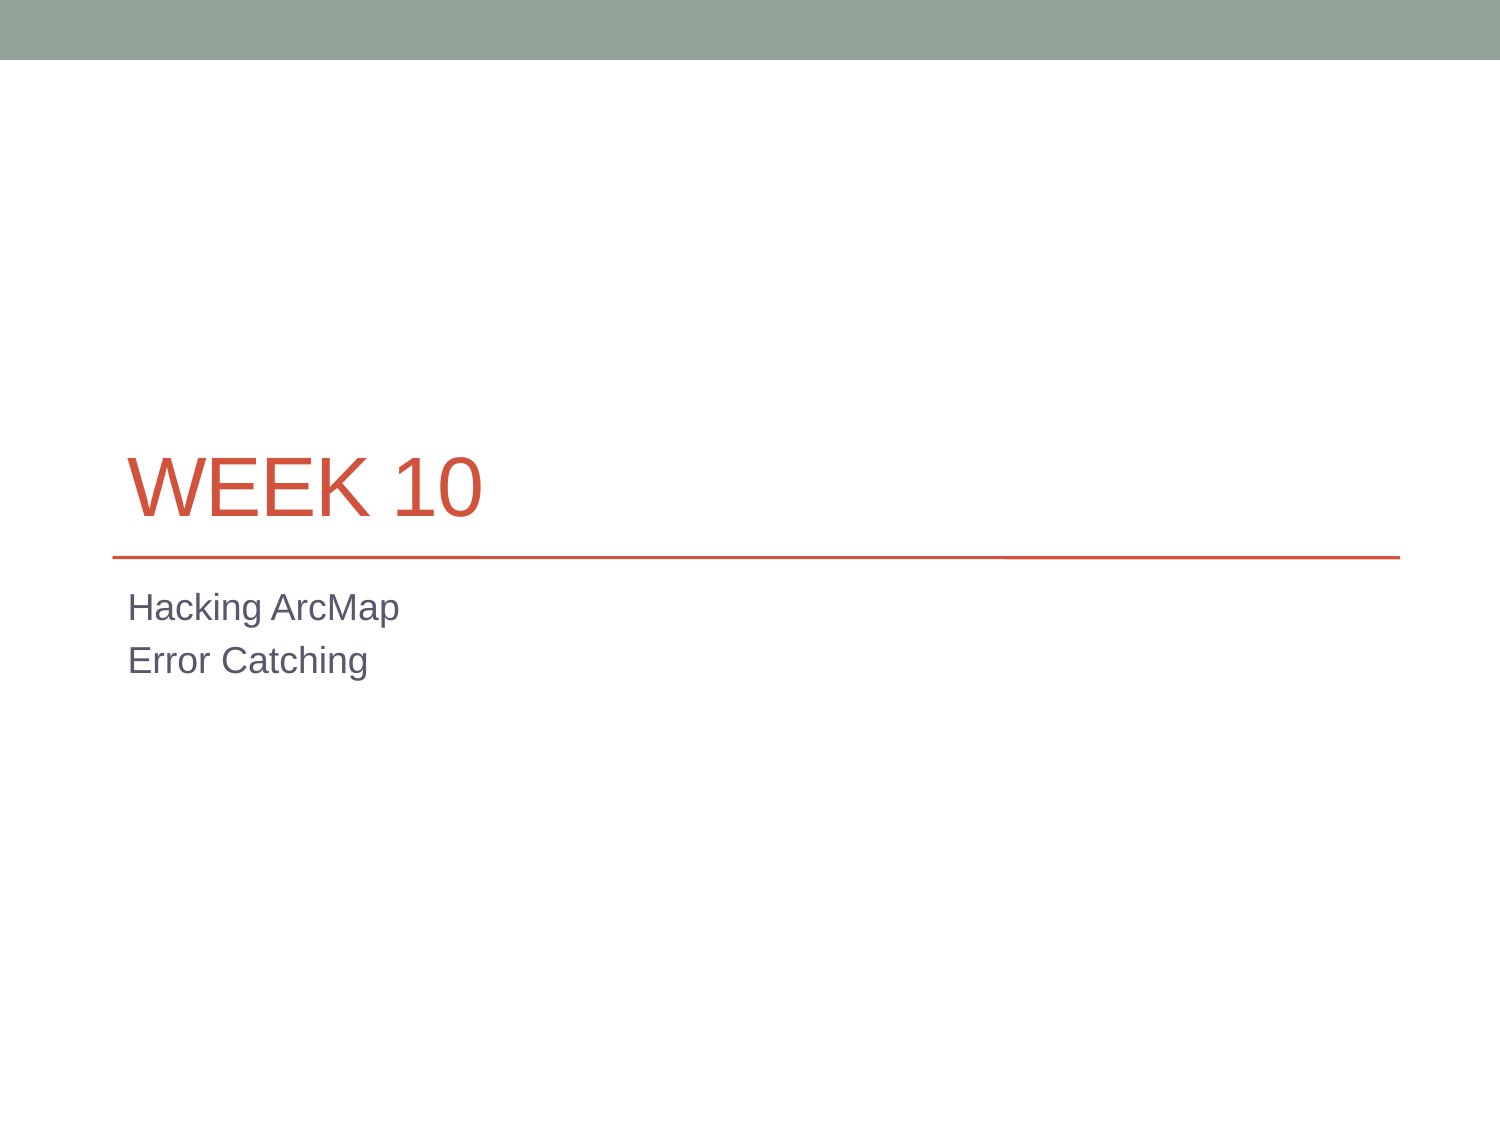

# Week 10
Hacking ArcMap
Error Catching